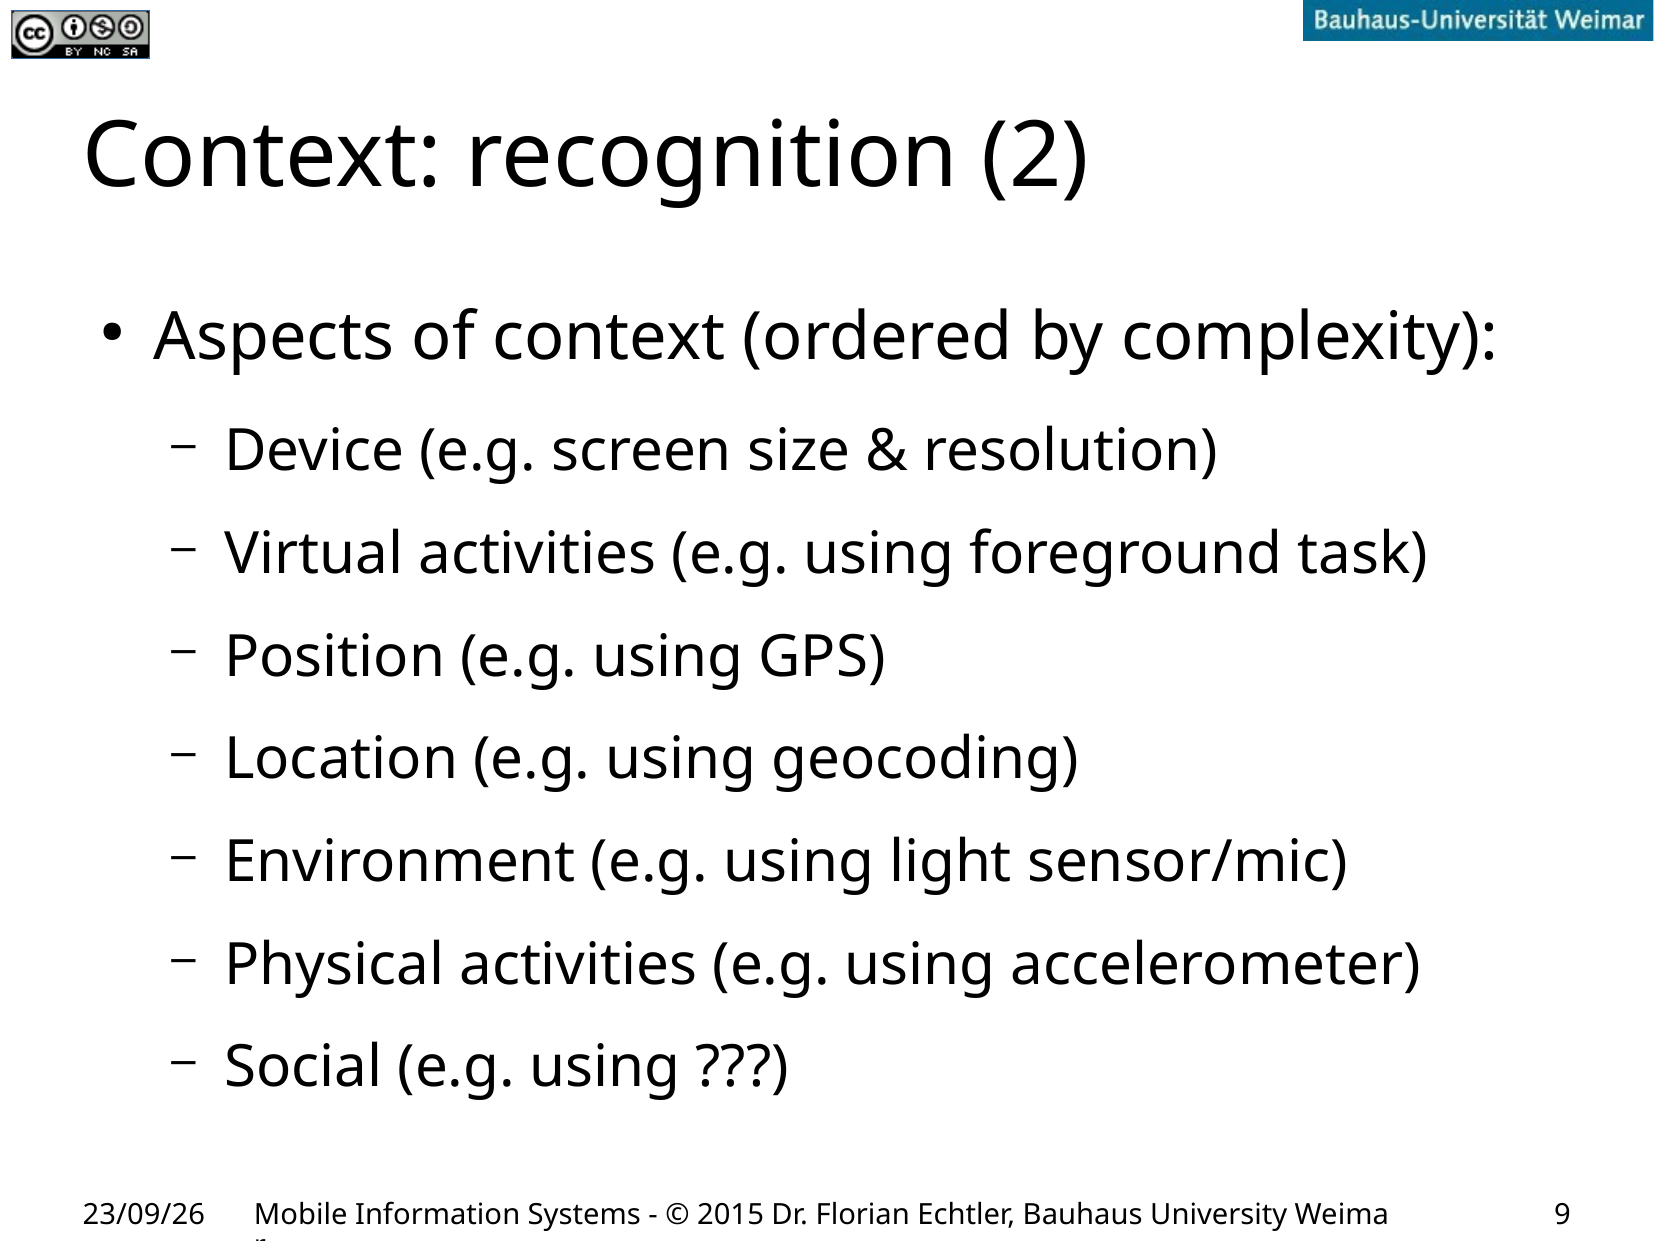

# Context: recognition (2)
Aspects of context (ordered by complexity):
Device (e.g. screen size & resolution)
Virtual activities (e.g. using foreground task)
Position (e.g. using GPS)
Location (e.g. using geocoding)
Environment (e.g. using light sensor/mic)
Physical activities (e.g. using accelerometer)
Social (e.g. using ???)
Mobile Information Systems - © 2015 Dr. Florian Echtler, Bauhaus University Weimar
9